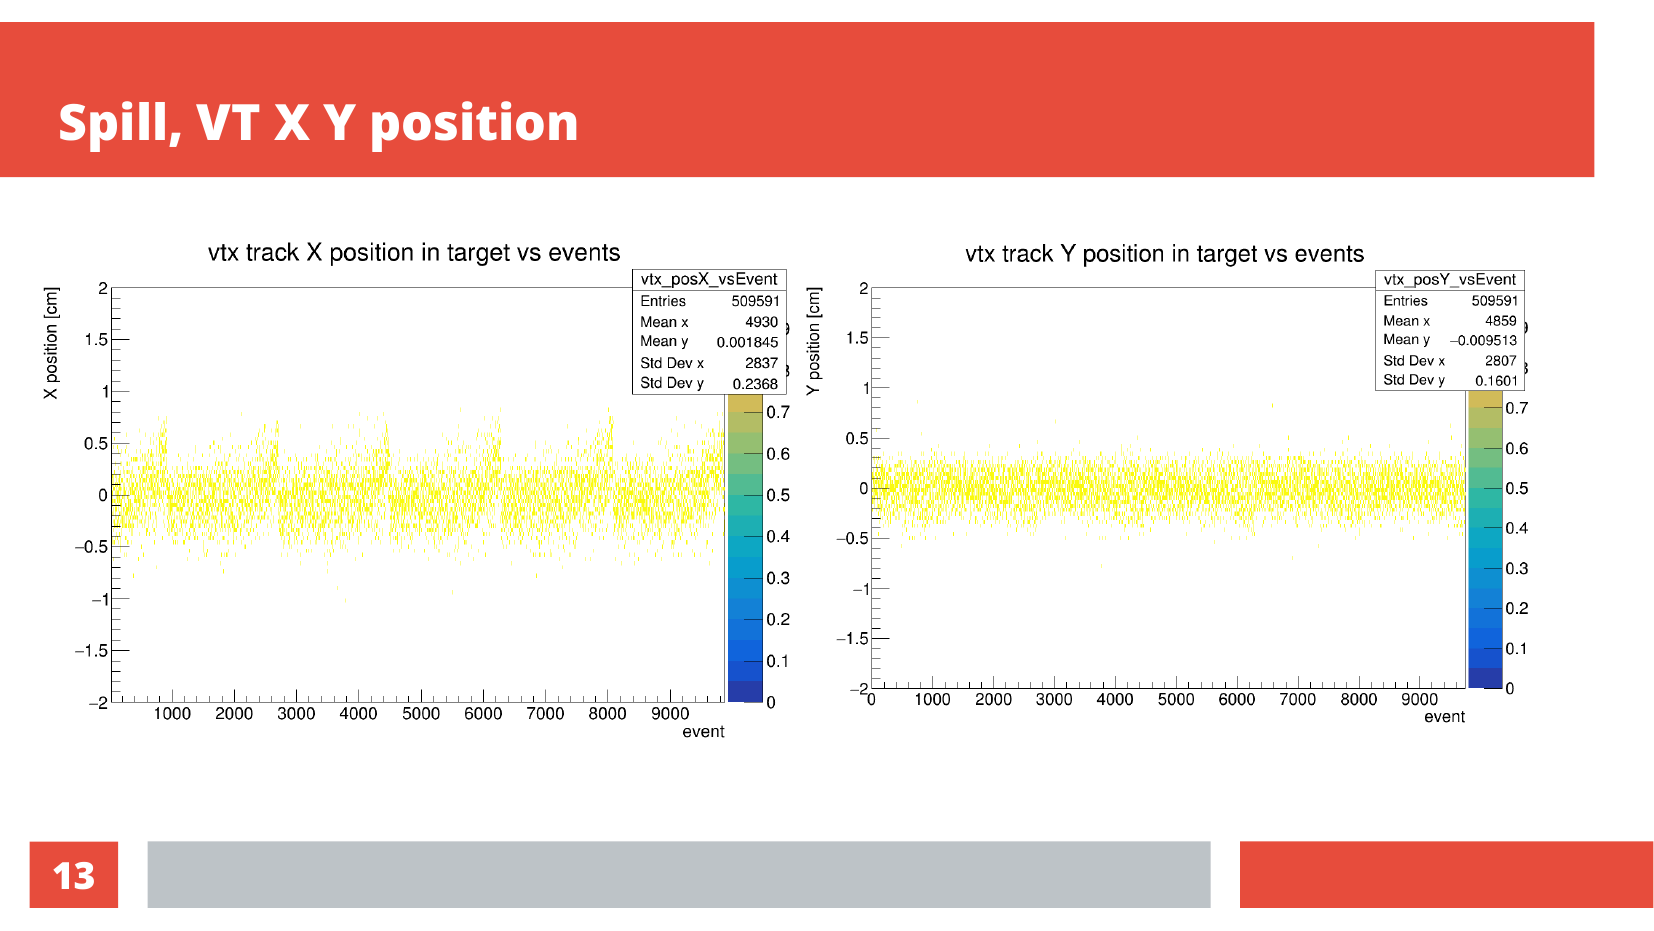

# Spill, VT X Y position
13